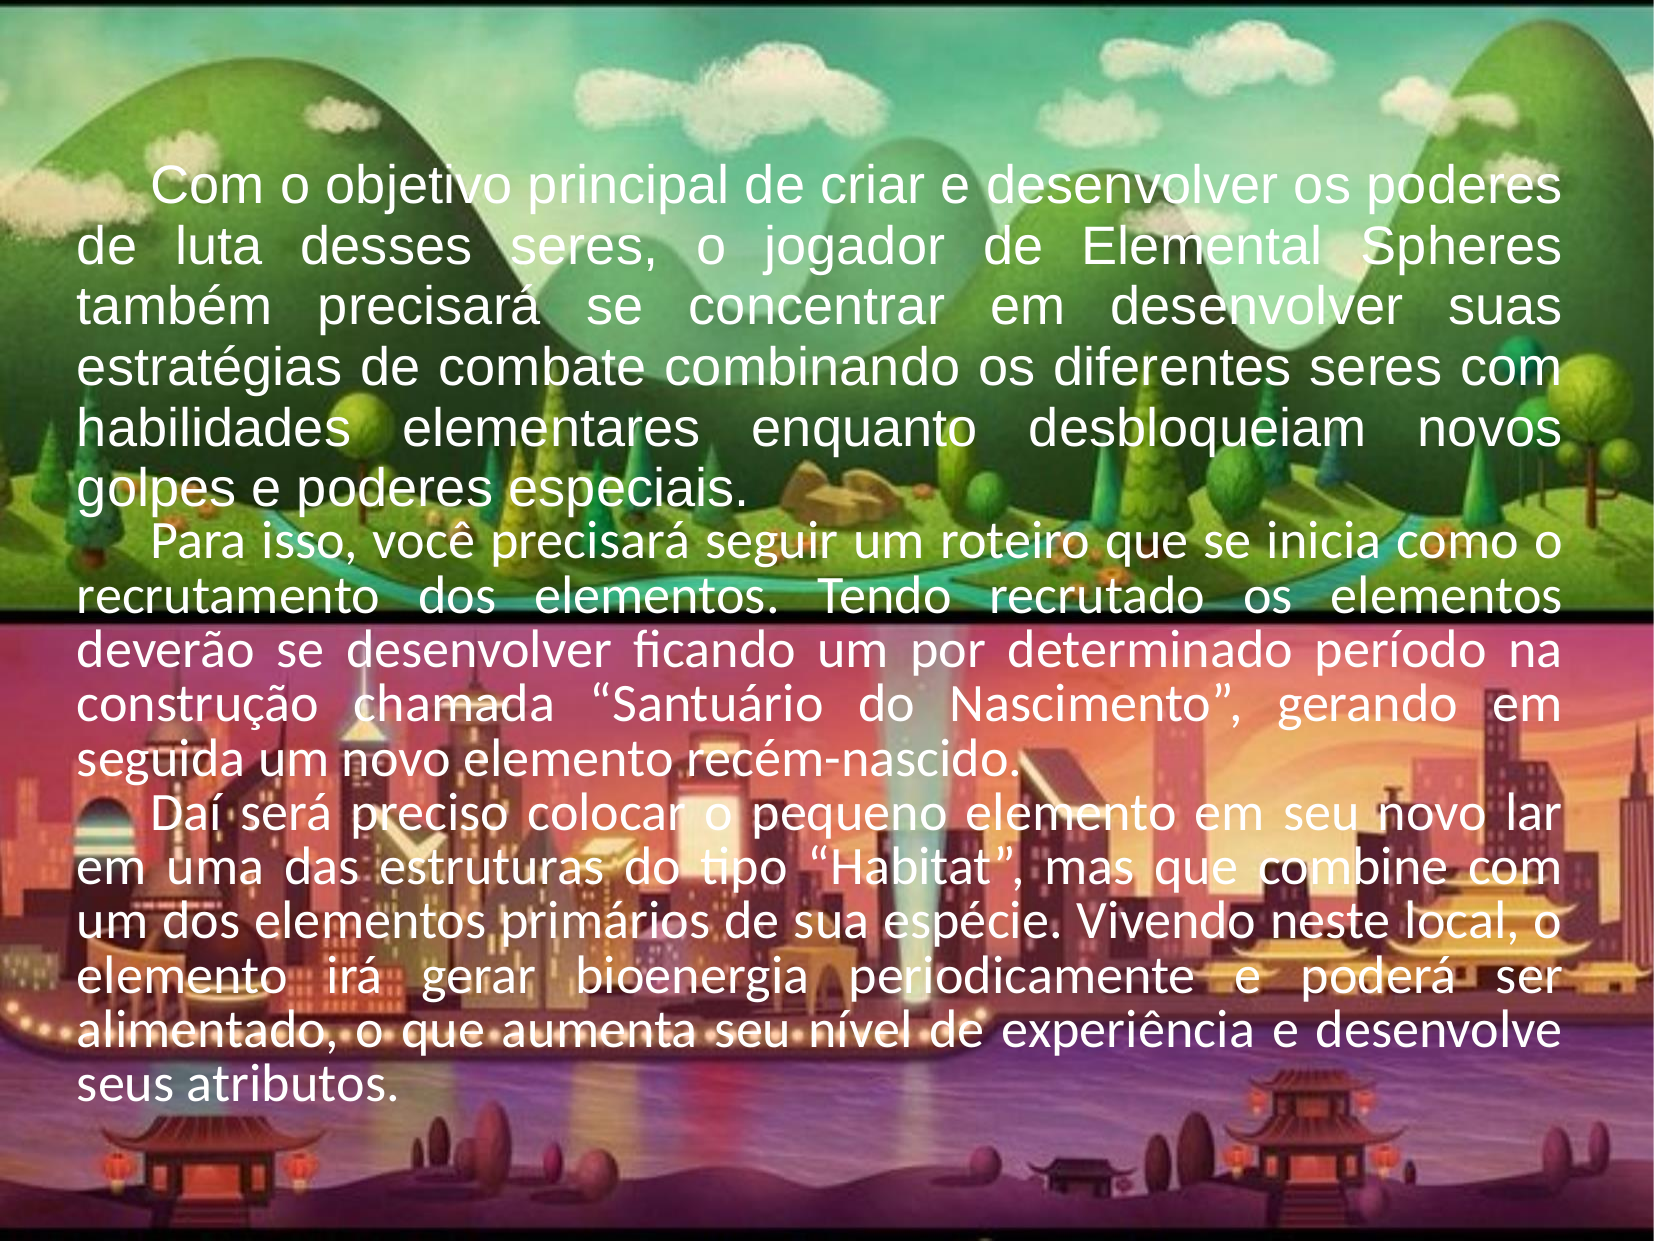

# Com o objetivo principal de criar e desenvolver os poderes de luta desses seres, o jogador de Elemental Spheres também precisará se concentrar em desenvolver suas estratégias de combate combinando os diferentes seres com habilidades elementares enquanto desbloqueiam novos golpes e poderes especiais.
	Para isso, você precisará seguir um roteiro que se inicia como o recrutamento dos elementos. Tendo recrutado os elementos deverão se desenvolver ficando um por determinado período na construção chamada “Santuário do Nascimento”, gerando em seguida um novo elemento recém-nascido.
	Daí será preciso colocar o pequeno elemento em seu novo lar em uma das estruturas do tipo “Habitat”, mas que combine com um dos elementos primários de sua espécie. Vivendo neste local, o elemento irá gerar bioenergia periodicamente e poderá ser alimentado, o que aumenta seu nível de experiência e desenvolve seus atributos.